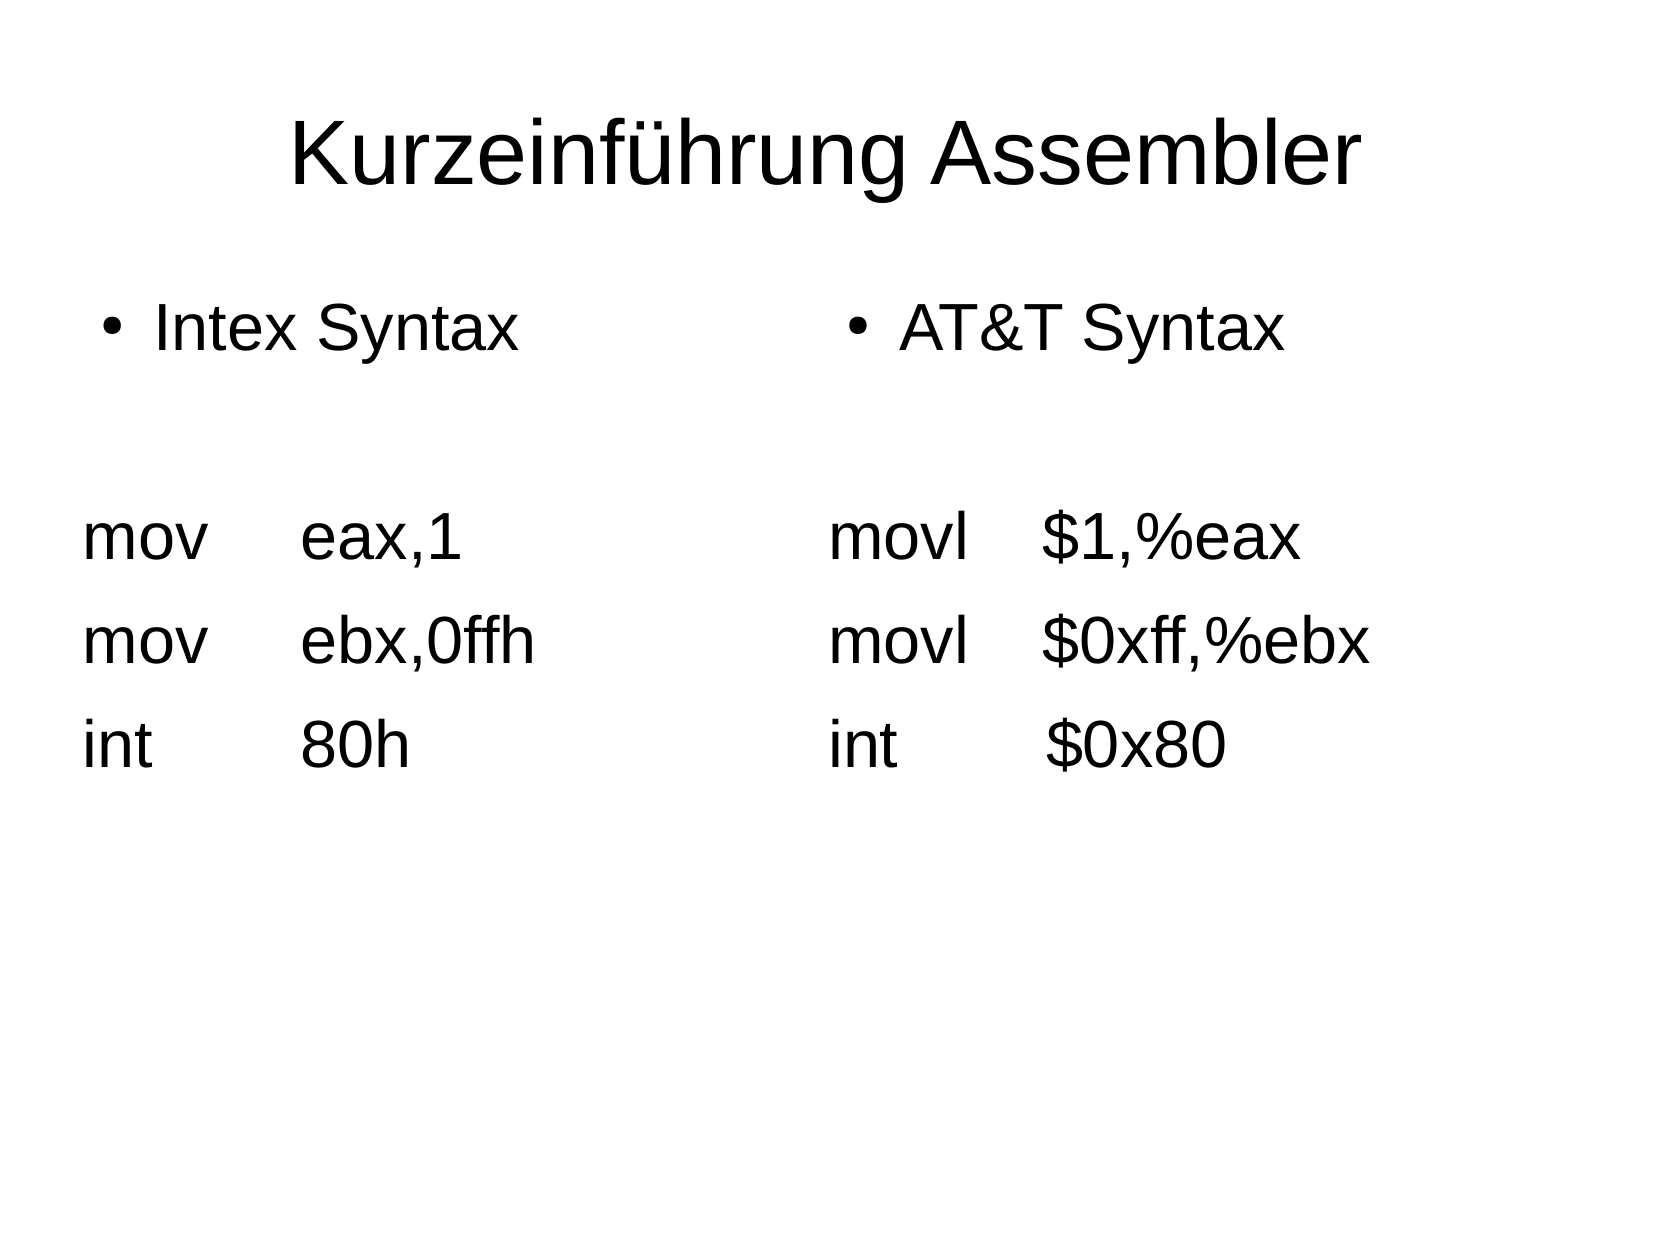

# Kurzeinführung Assembler
Intex Syntax
mov eax,1
mov ebx,0ffh
int 80h
AT&T Syntax
movl $1,%eax
movl $0xff,%ebx
int $0x80